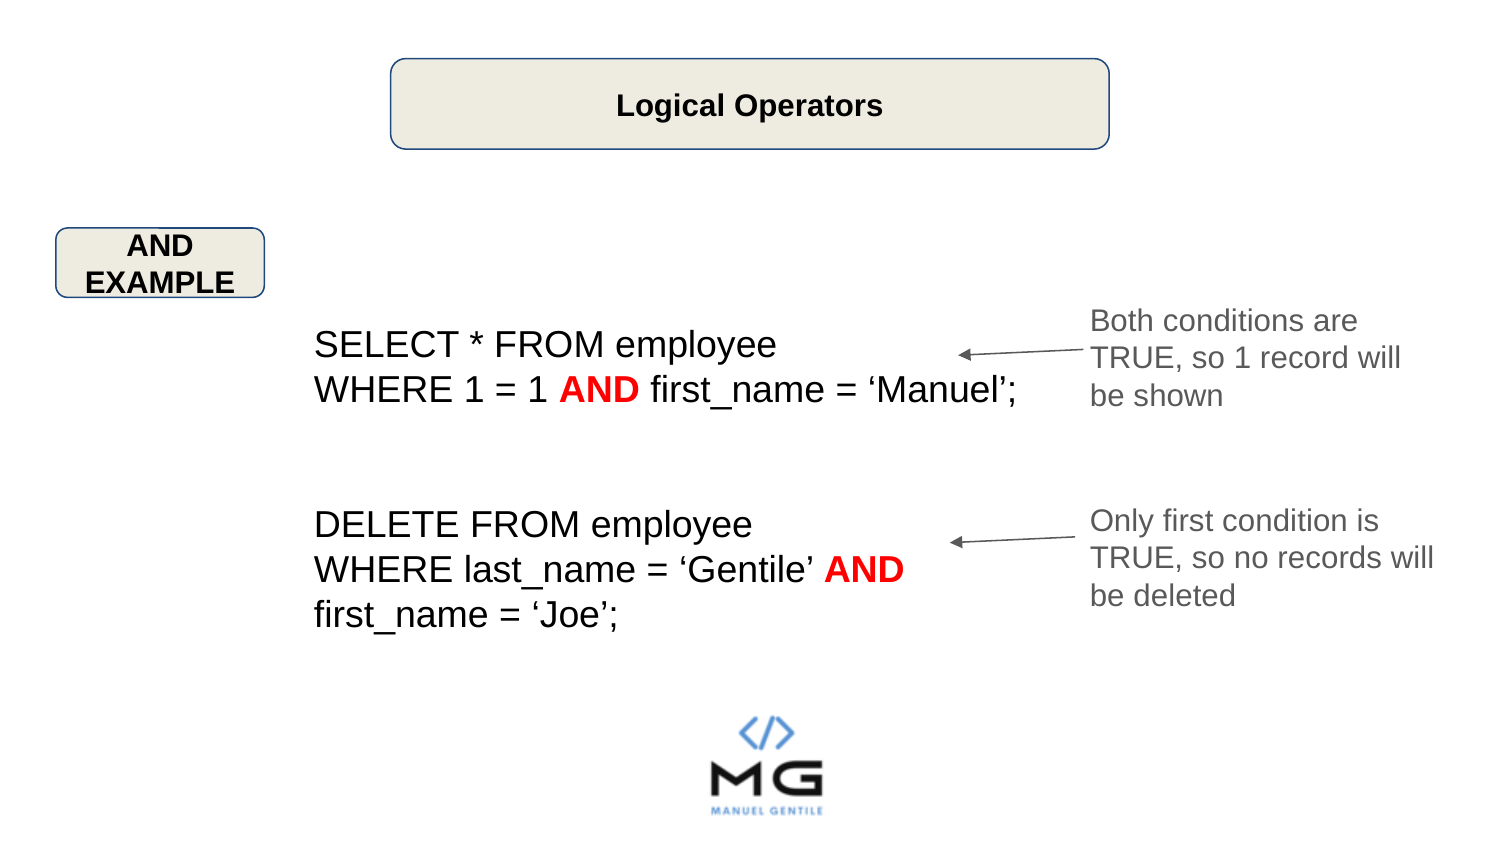

Logical Operators
AND
EXAMPLE
Both conditions are TRUE, so 1 record will be shown
SELECT * FROM employee
WHERE 1 = 1 AND first_name = ‘Manuel’;
Only first condition is TRUE, so no records will be deleted
DELETE FROM employee
WHERE last_name = ‘Gentile’ AND first_name = ‘Joe’;